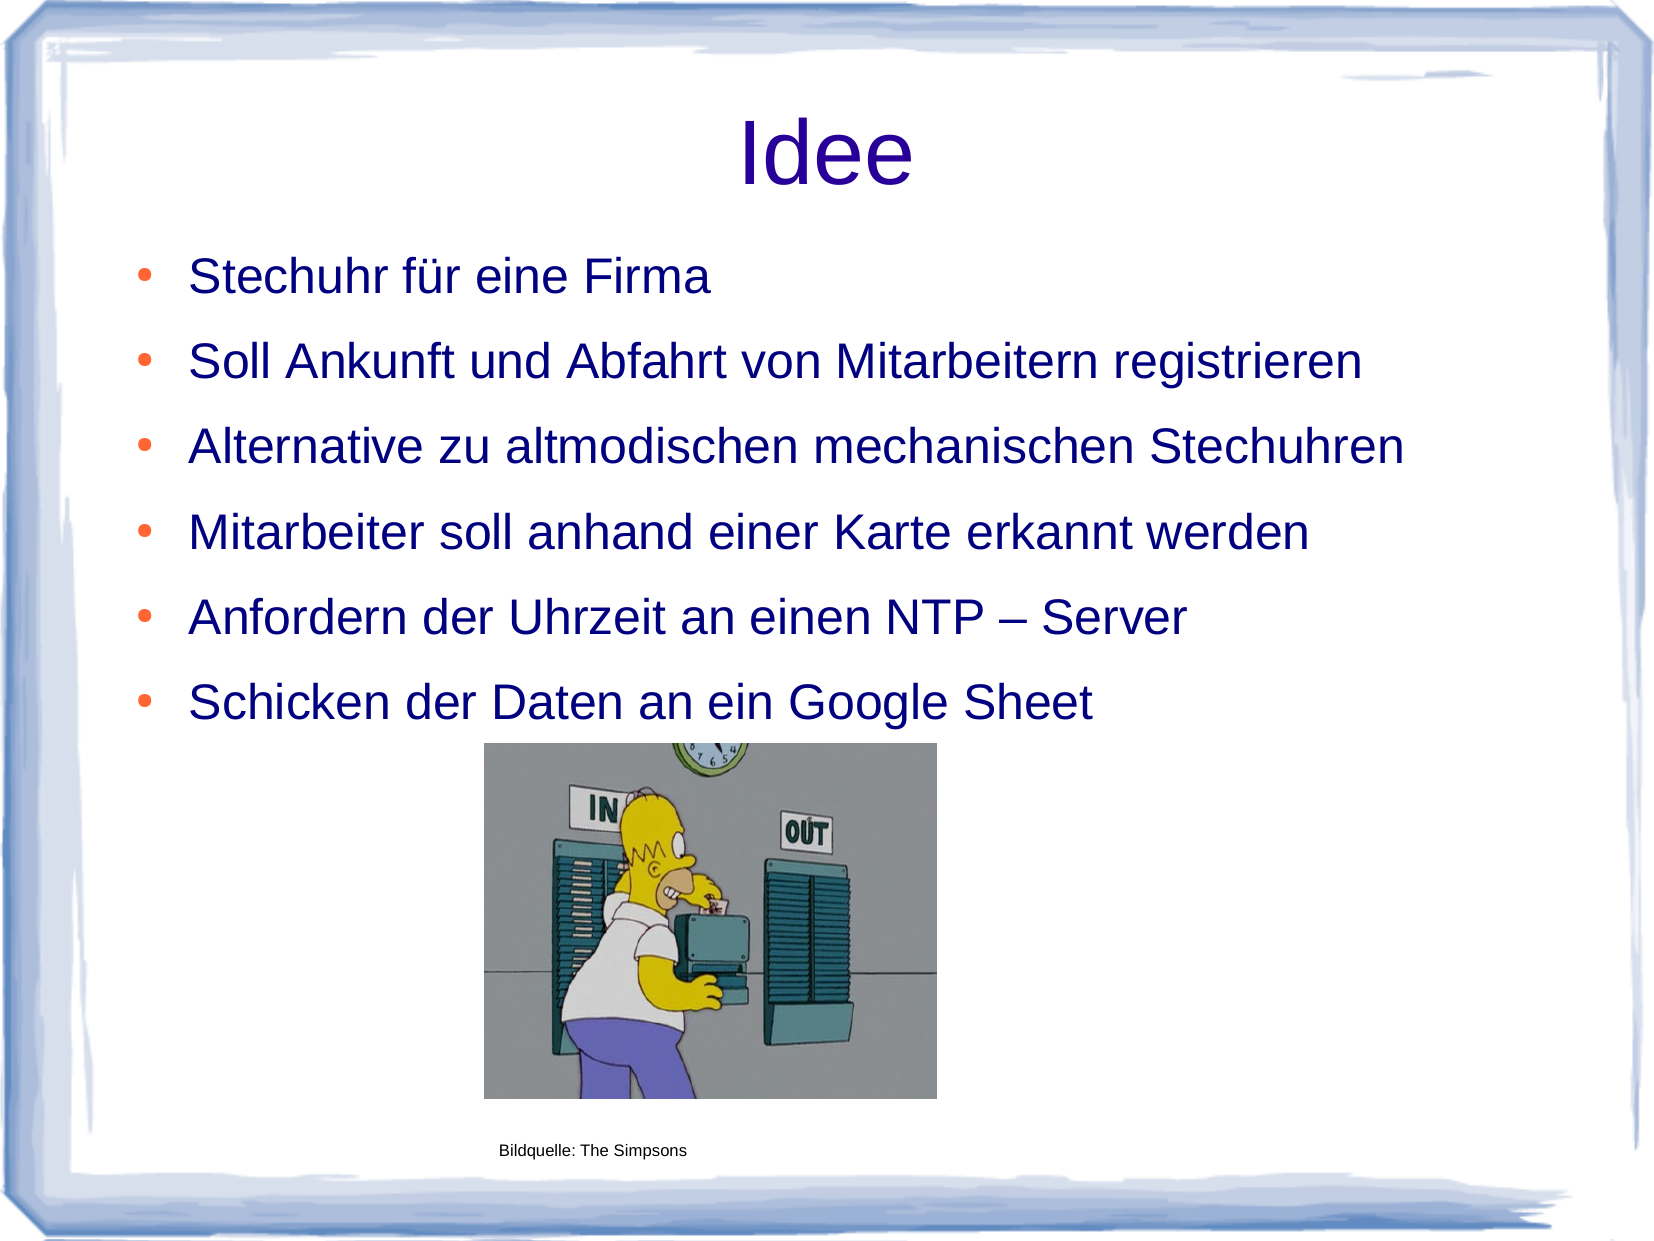

# Idee
Stechuhr für eine Firma
Soll Ankunft und Abfahrt von Mitarbeitern registrieren
Alternative zu altmodischen mechanischen Stechuhren
Mitarbeiter soll anhand einer Karte erkannt werden
Anfordern der Uhrzeit an einen NTP – Server
Schicken der Daten an ein Google Sheet
Bildquelle: The Simpsons